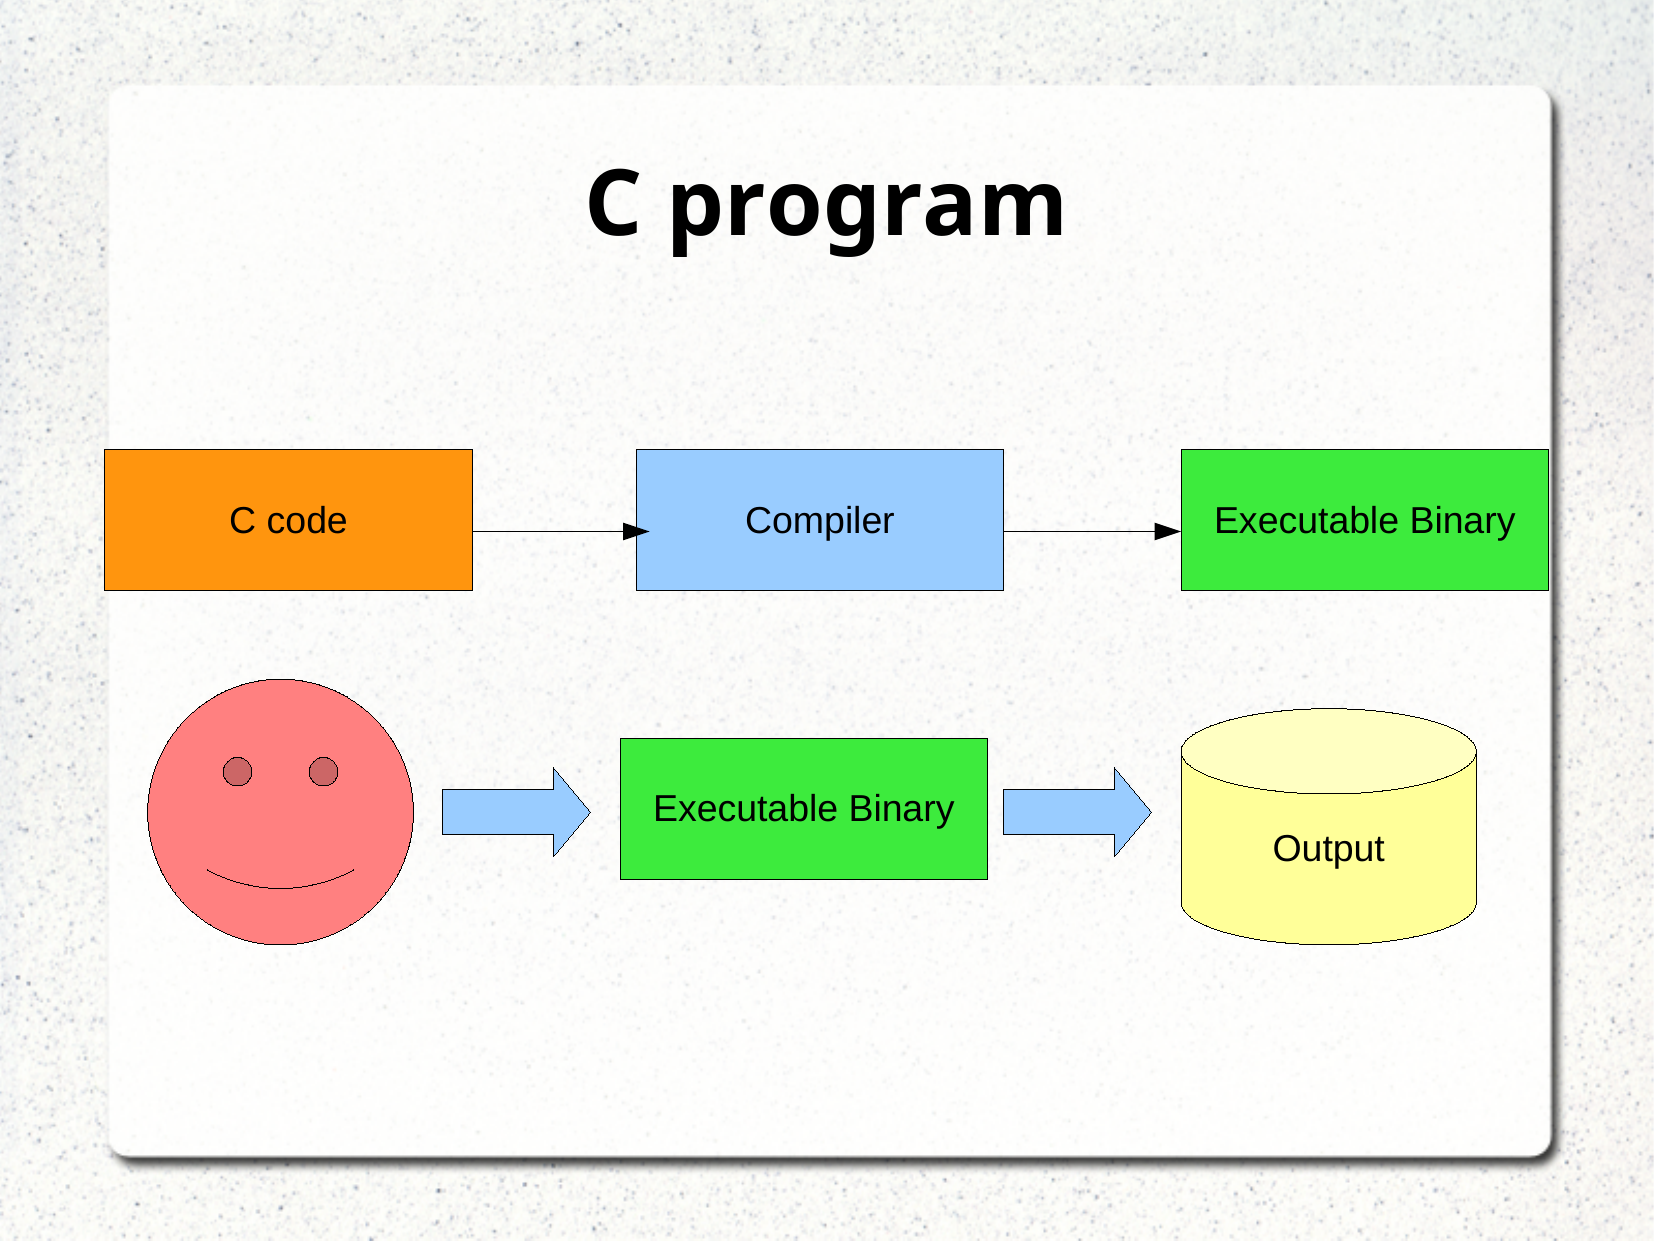

# C program
C code
Compiler
Executable Binary
Output
Executable Binary